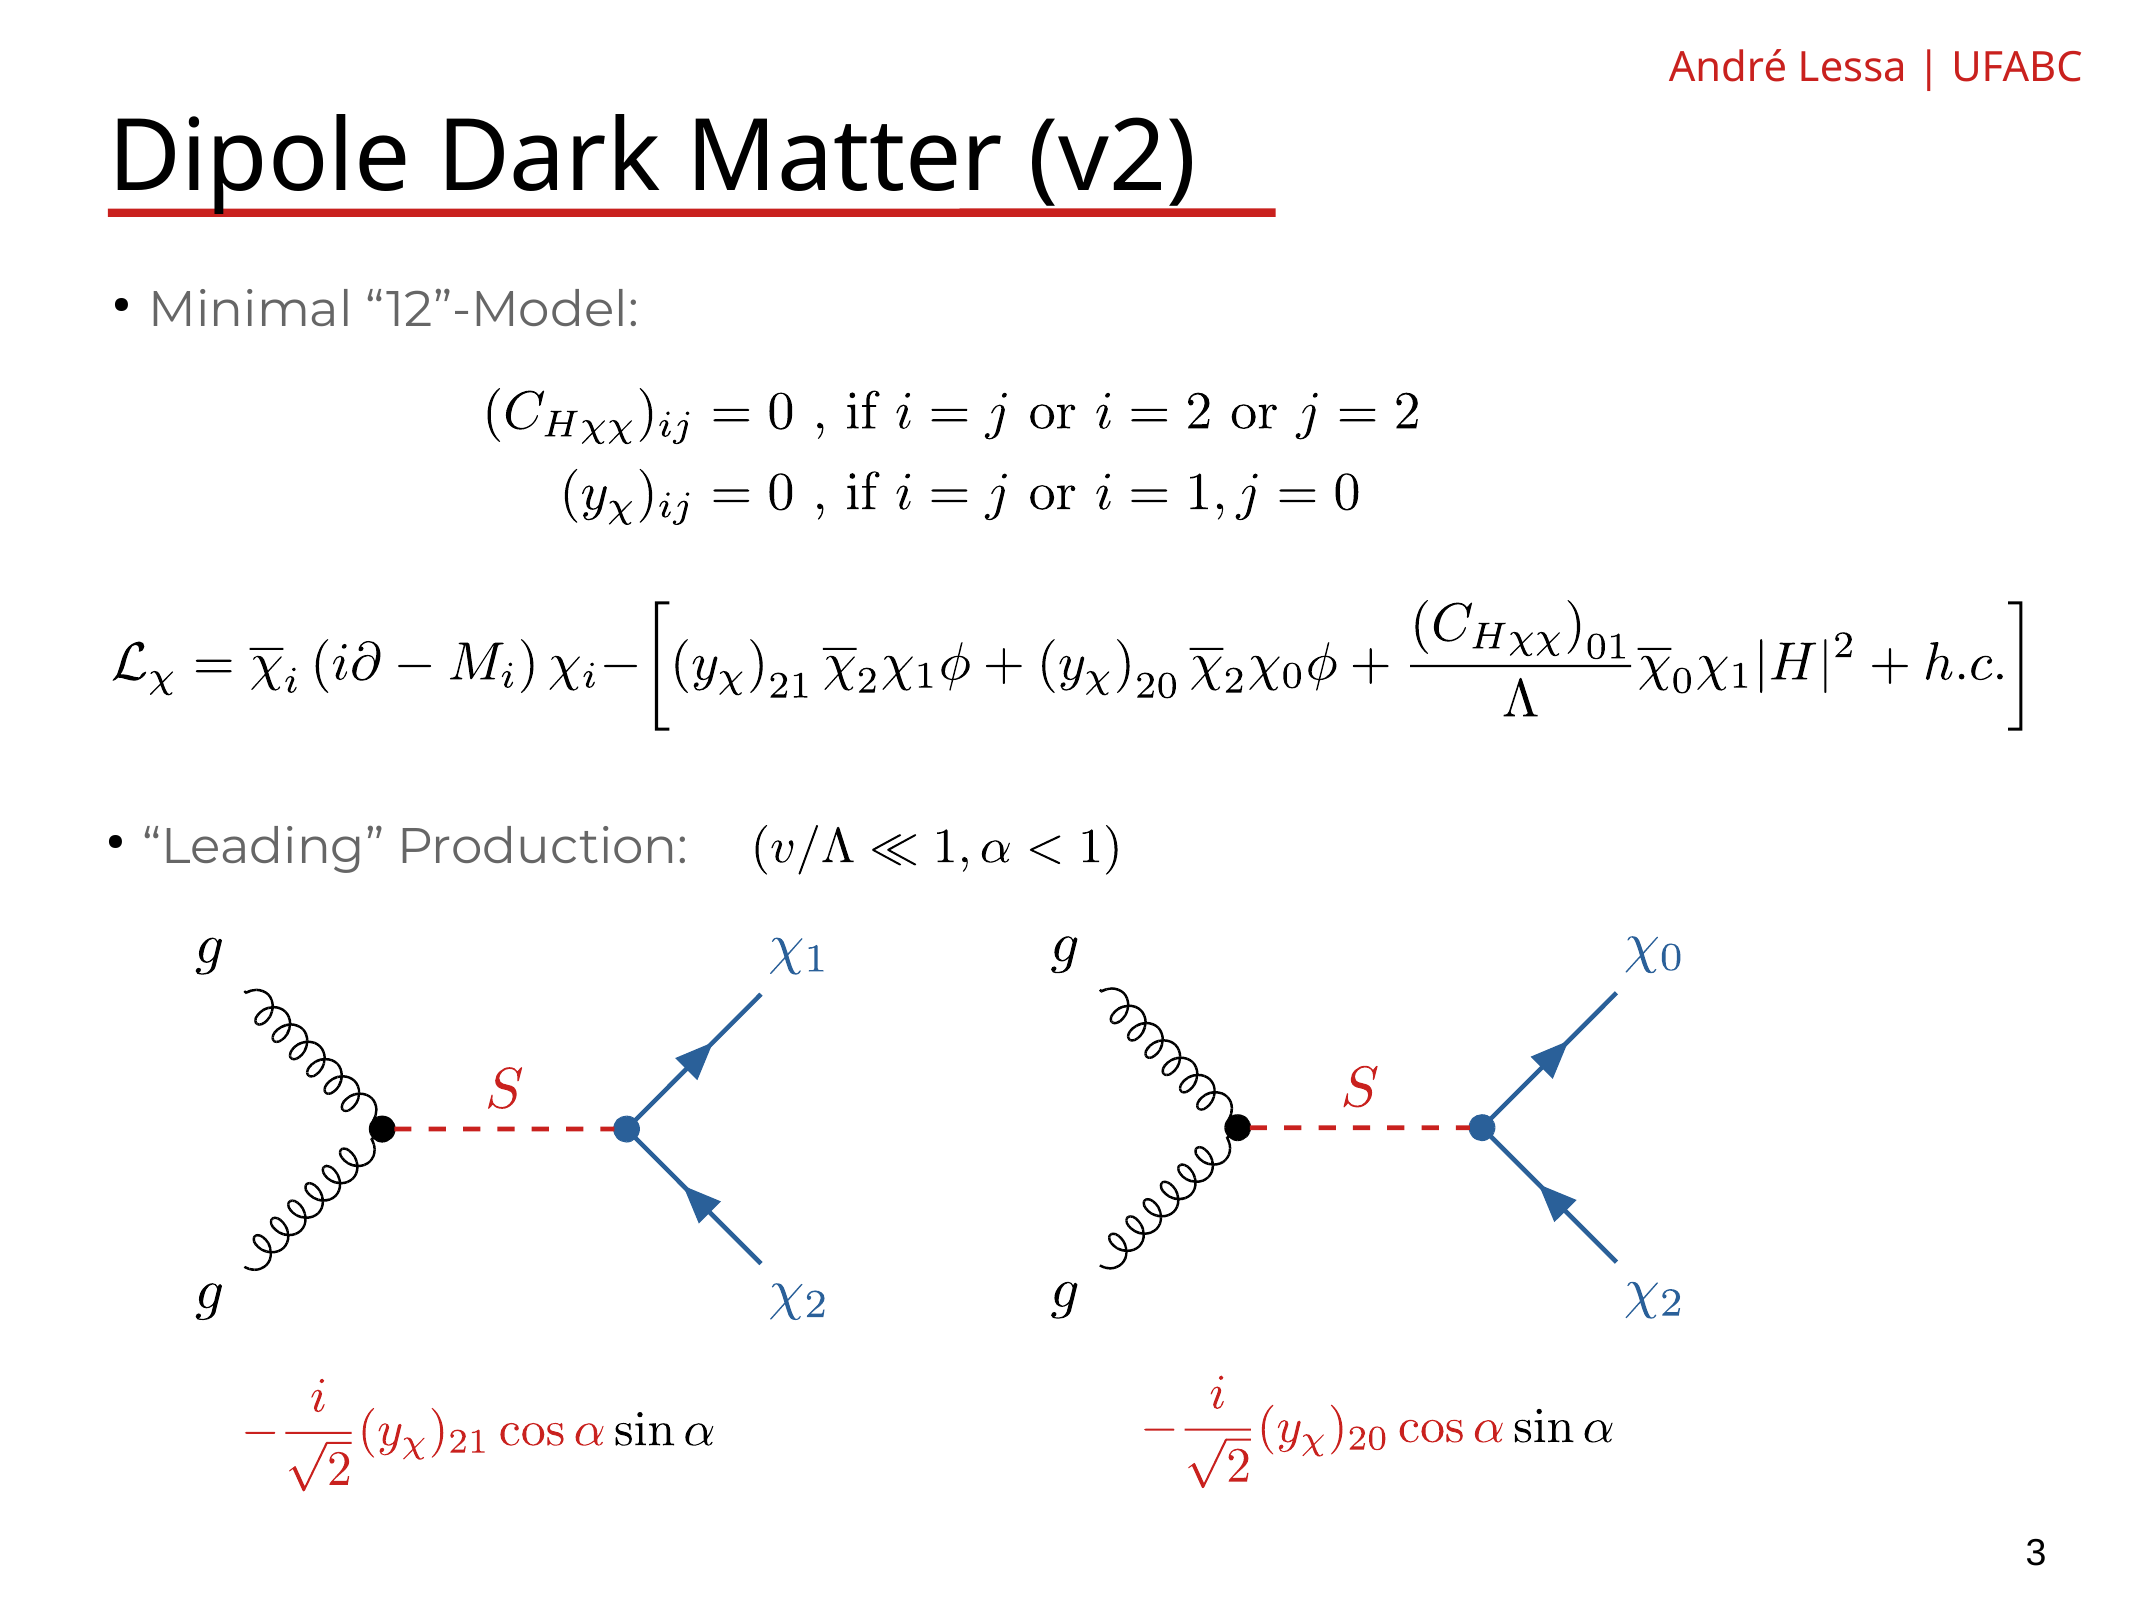

Dipole Dark Matter (v2)
Minimal “12”-Model:
“Leading” Production: